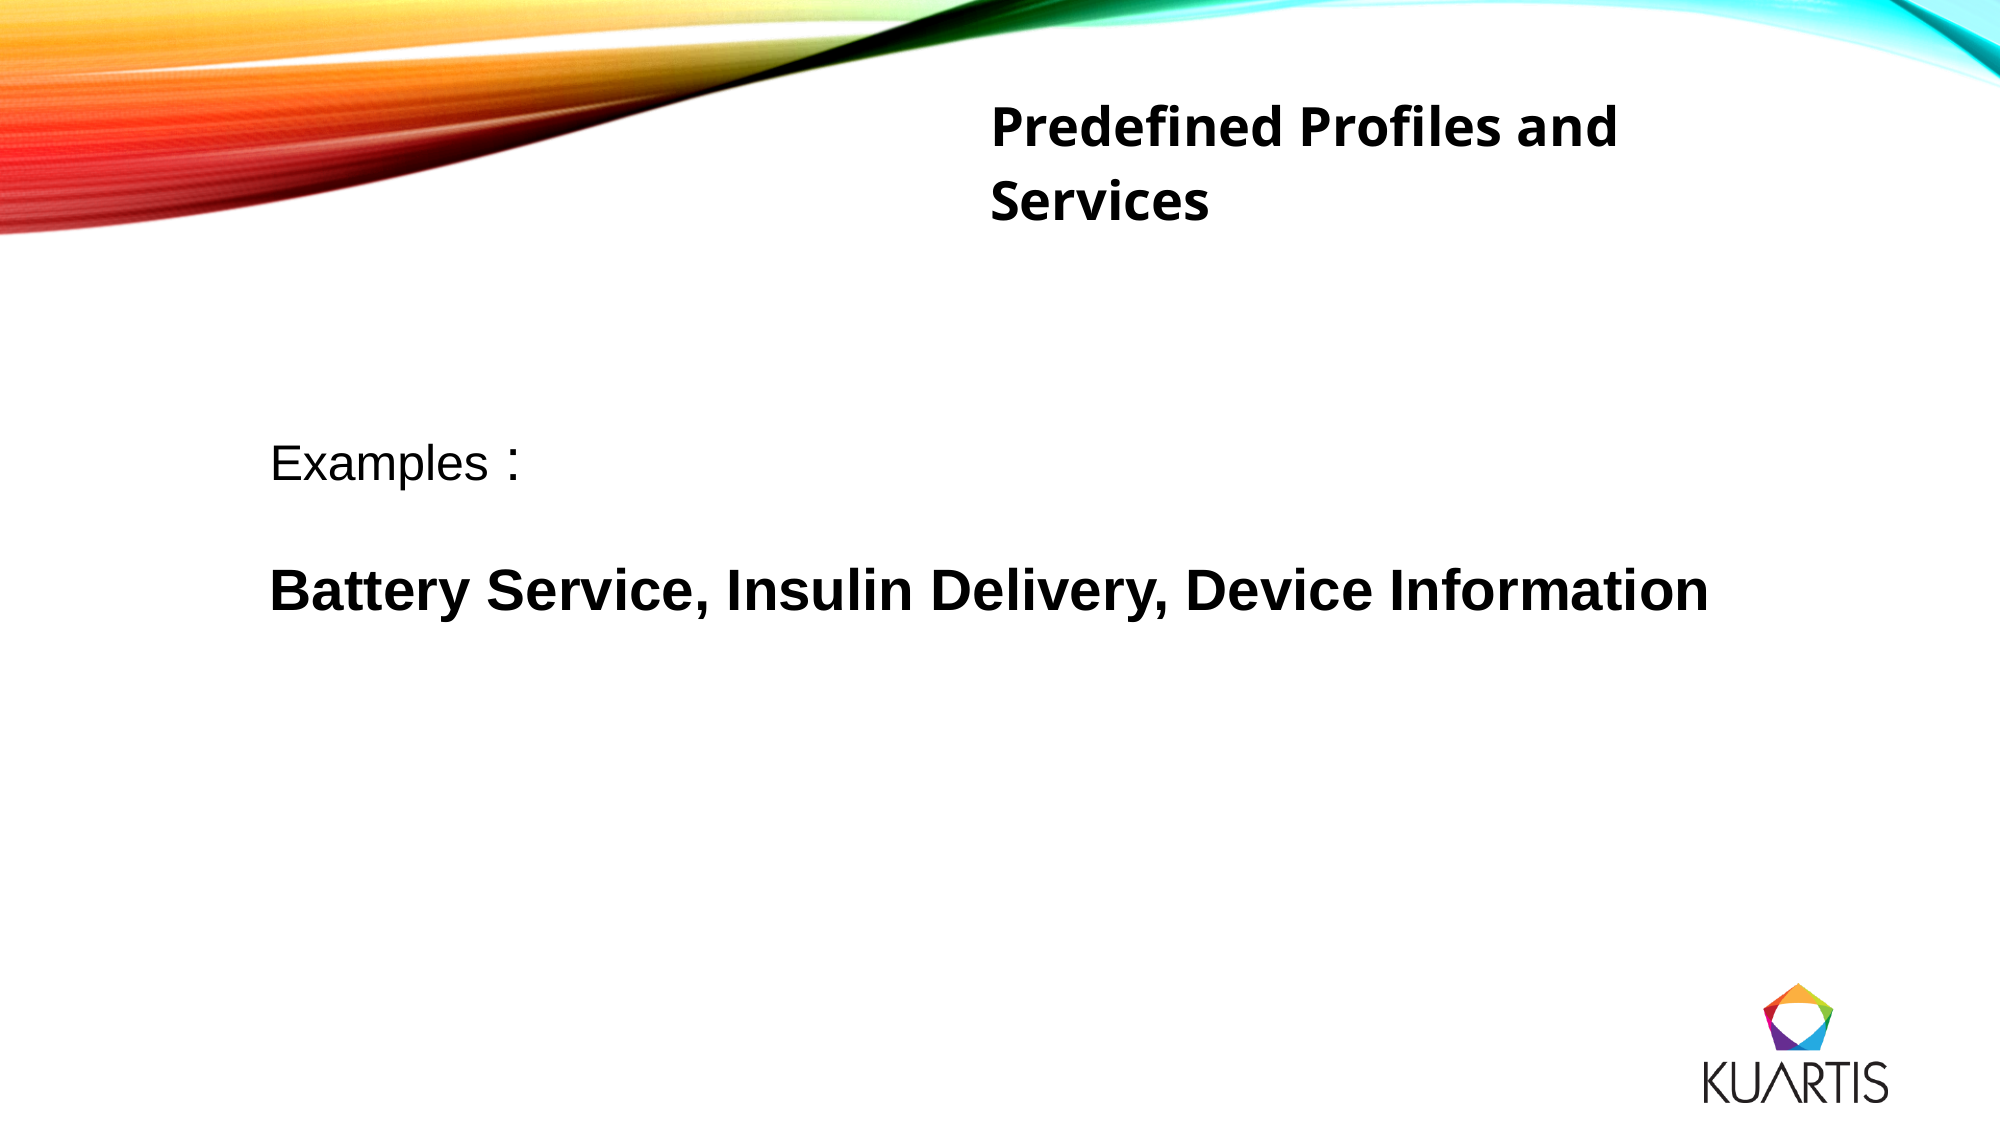

# Predefined Profiles and Services
Examples :
Battery Service, Insulin Delivery, Device Information